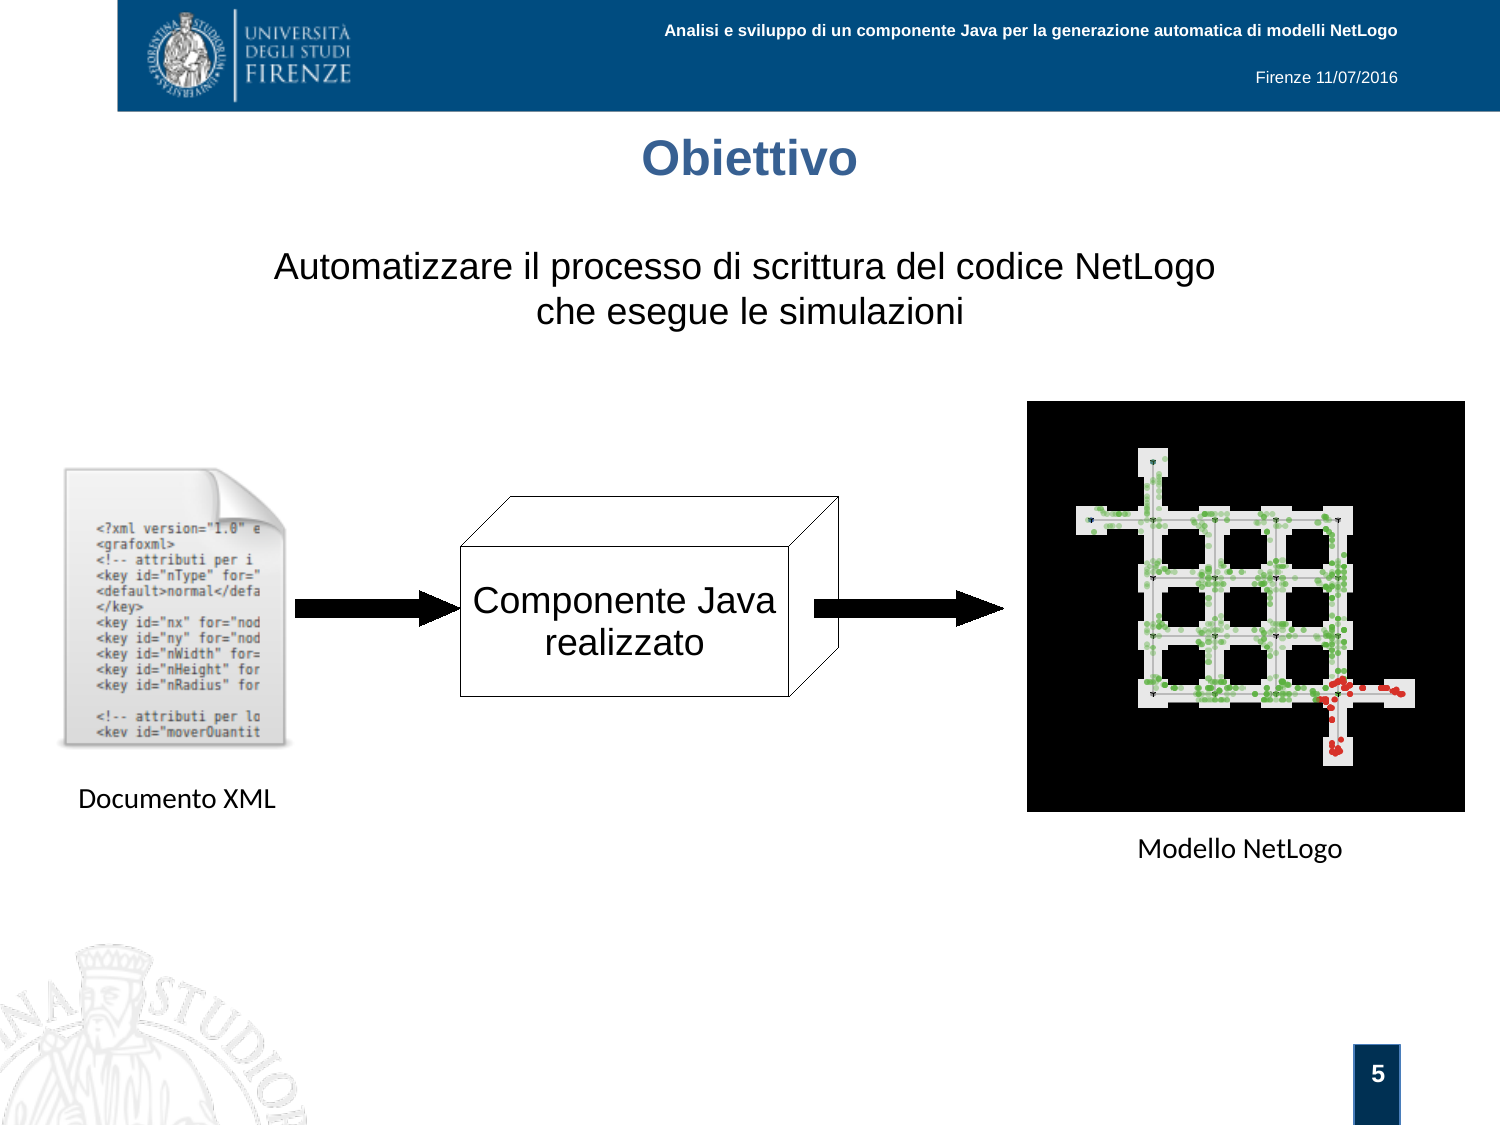

Analisi e sviluppo di un componente Java per la generazione automatica di modelli NetLogo
Firenze 11/07/2016
Obiettivo
Automatizzare il processo di scrittura del codice NetLogo
che esegue le simulazioni
Componente Java
realizzato
Documento XML
Modello NetLogo